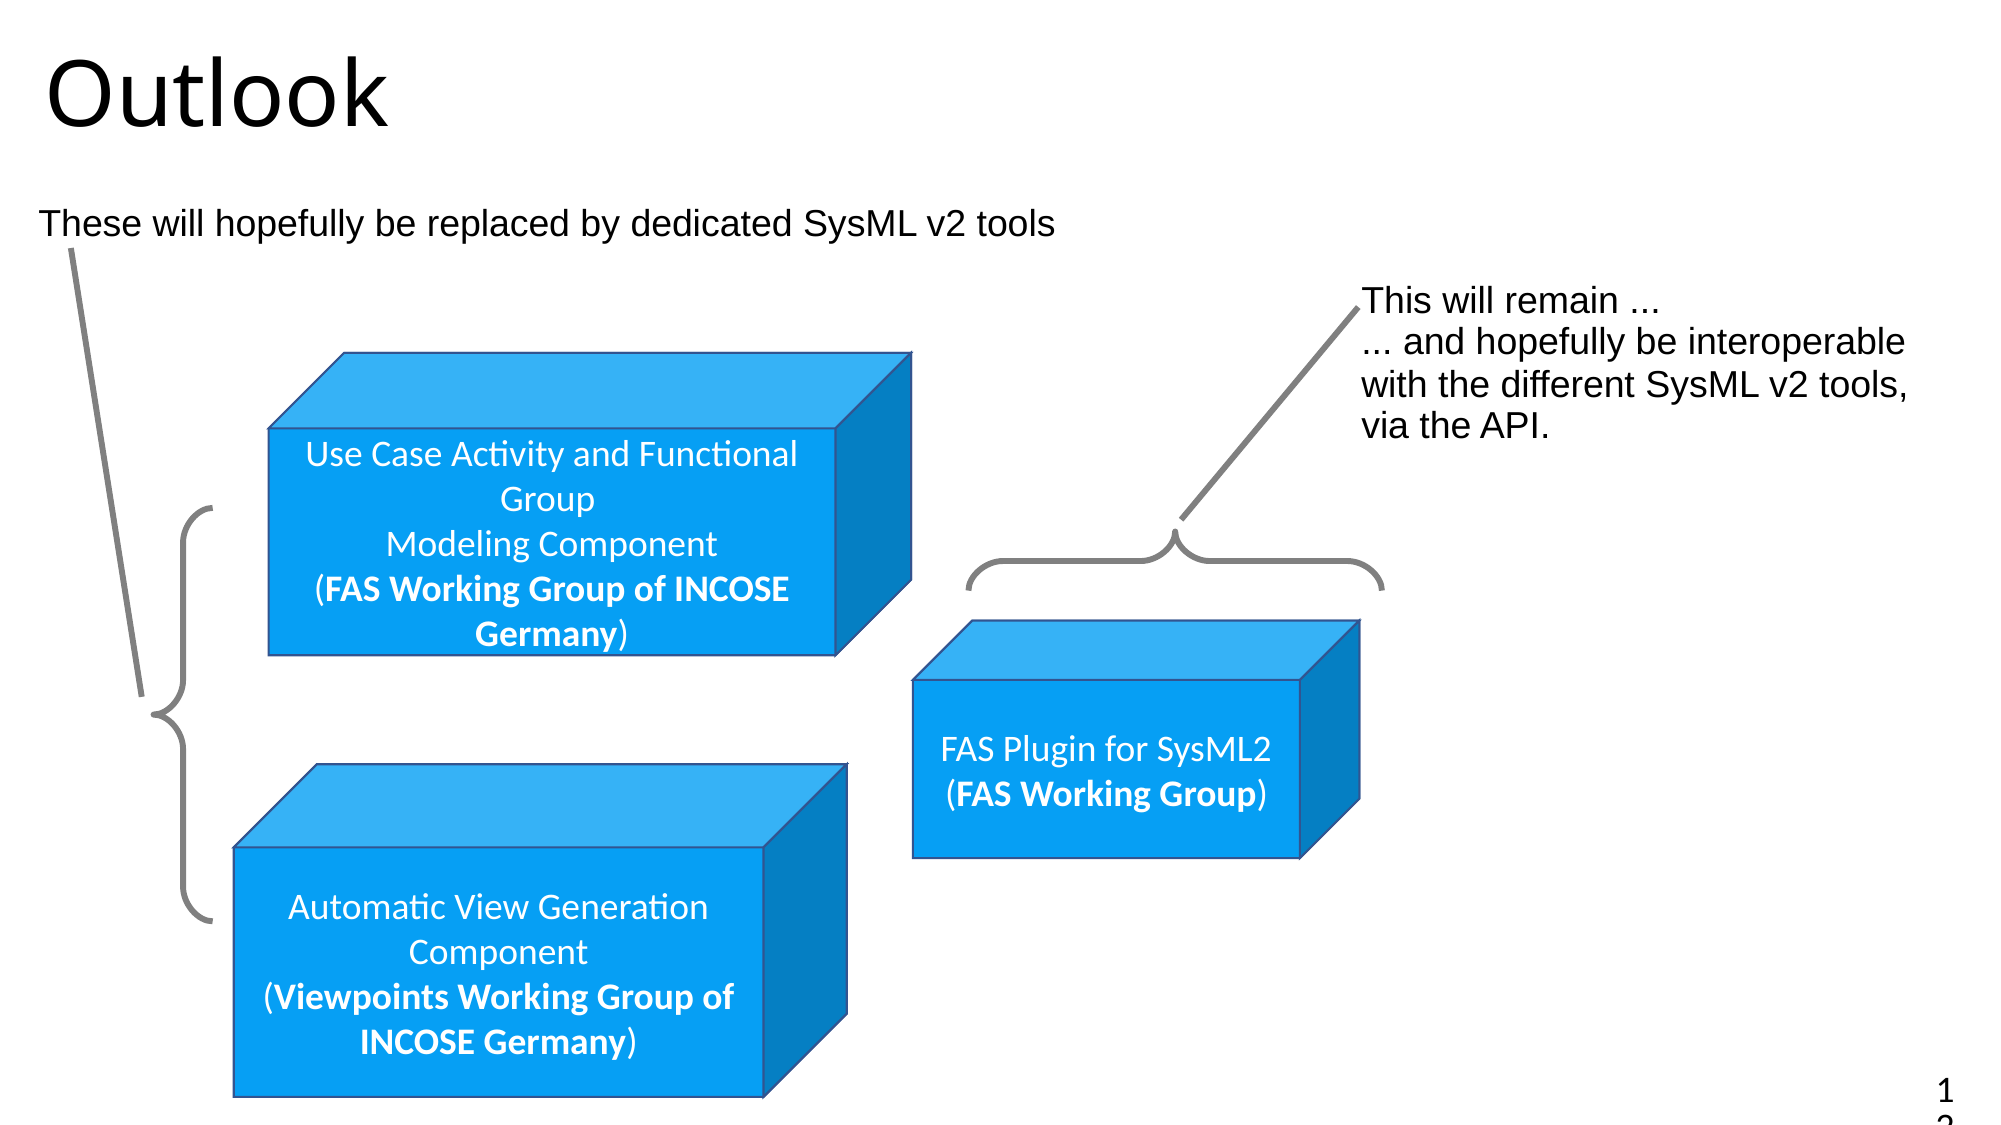

# Outlook
These will hopefully be replaced by dedicated SysML v2 tools
This will remain ...
... and hopefully be interoperable
with the different SysML v2 tools,
via the API.
Use Case Activity and Functional Group
Modeling Component
(FAS Working Group of INCOSE Germany)
FAS Plugin for SysML2
(FAS Working Group)
Automatic View Generation Component
(Viewpoints Working Group of INCOSE Germany)